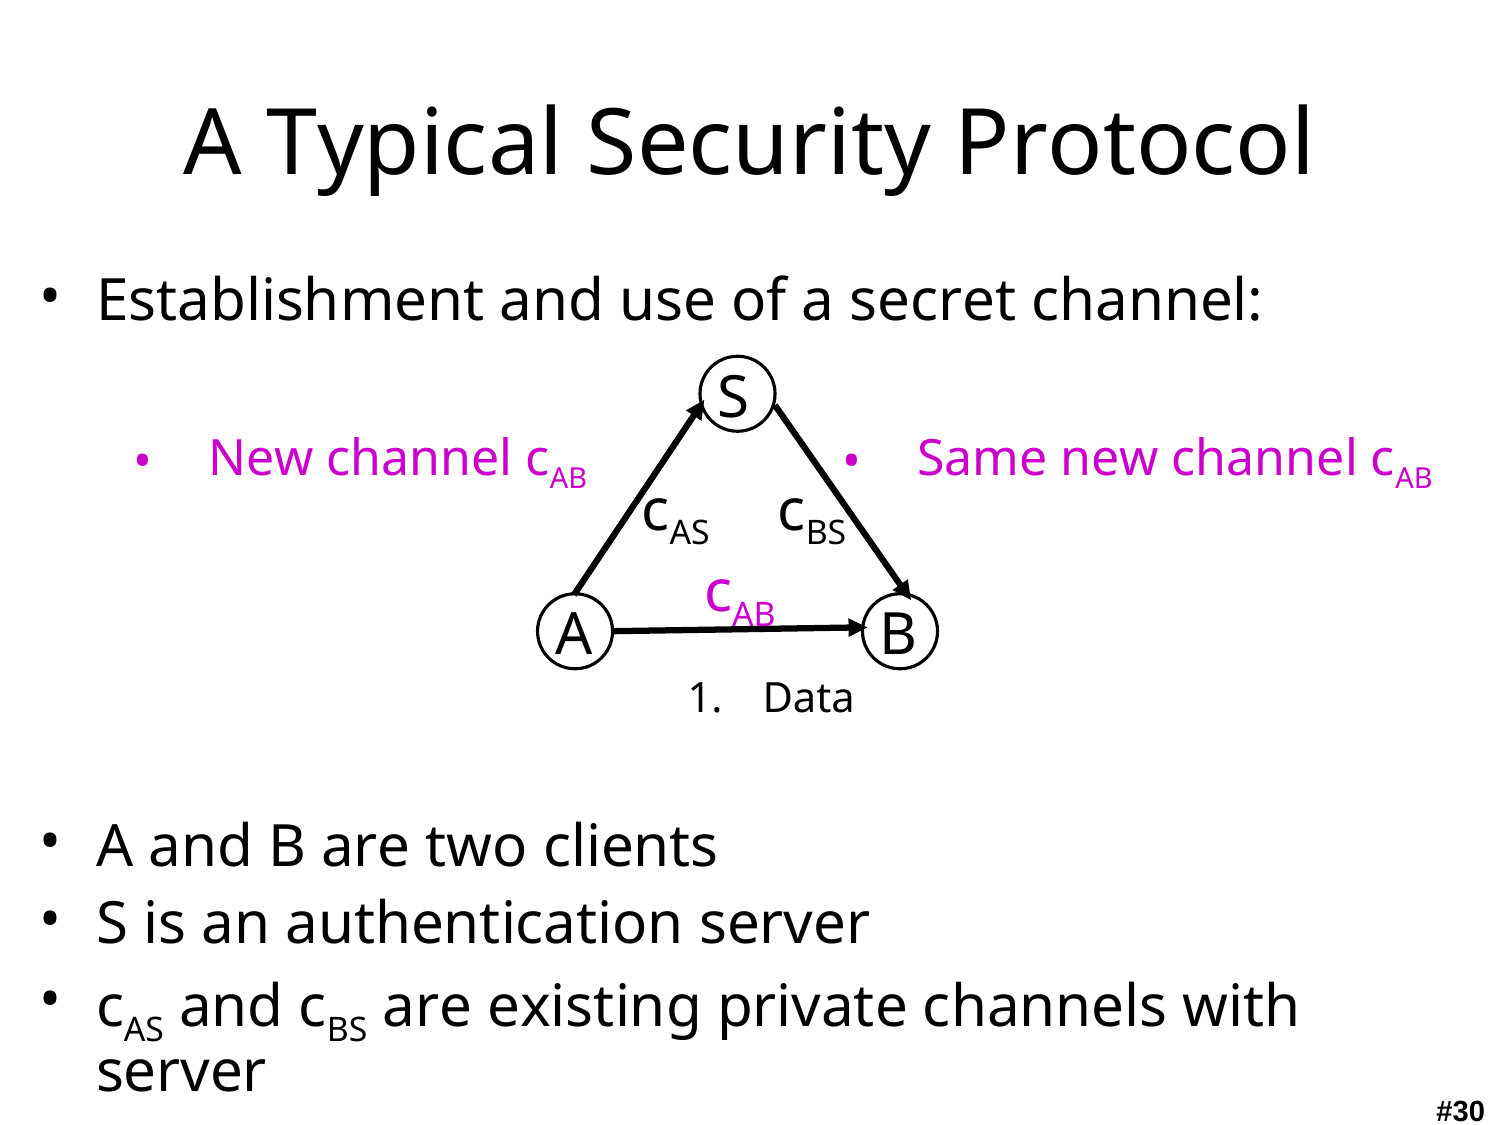

# A Typical Security Protocol
Establishment and use of a secret channel:
A and B are two clients
S is an authentication server
cAS and cBS are existing private channels with server
cAB is a new channel for the clients
S
New channel cAB
Same new channel cAB
cAS
cBS
cAB
A
B
Data
30